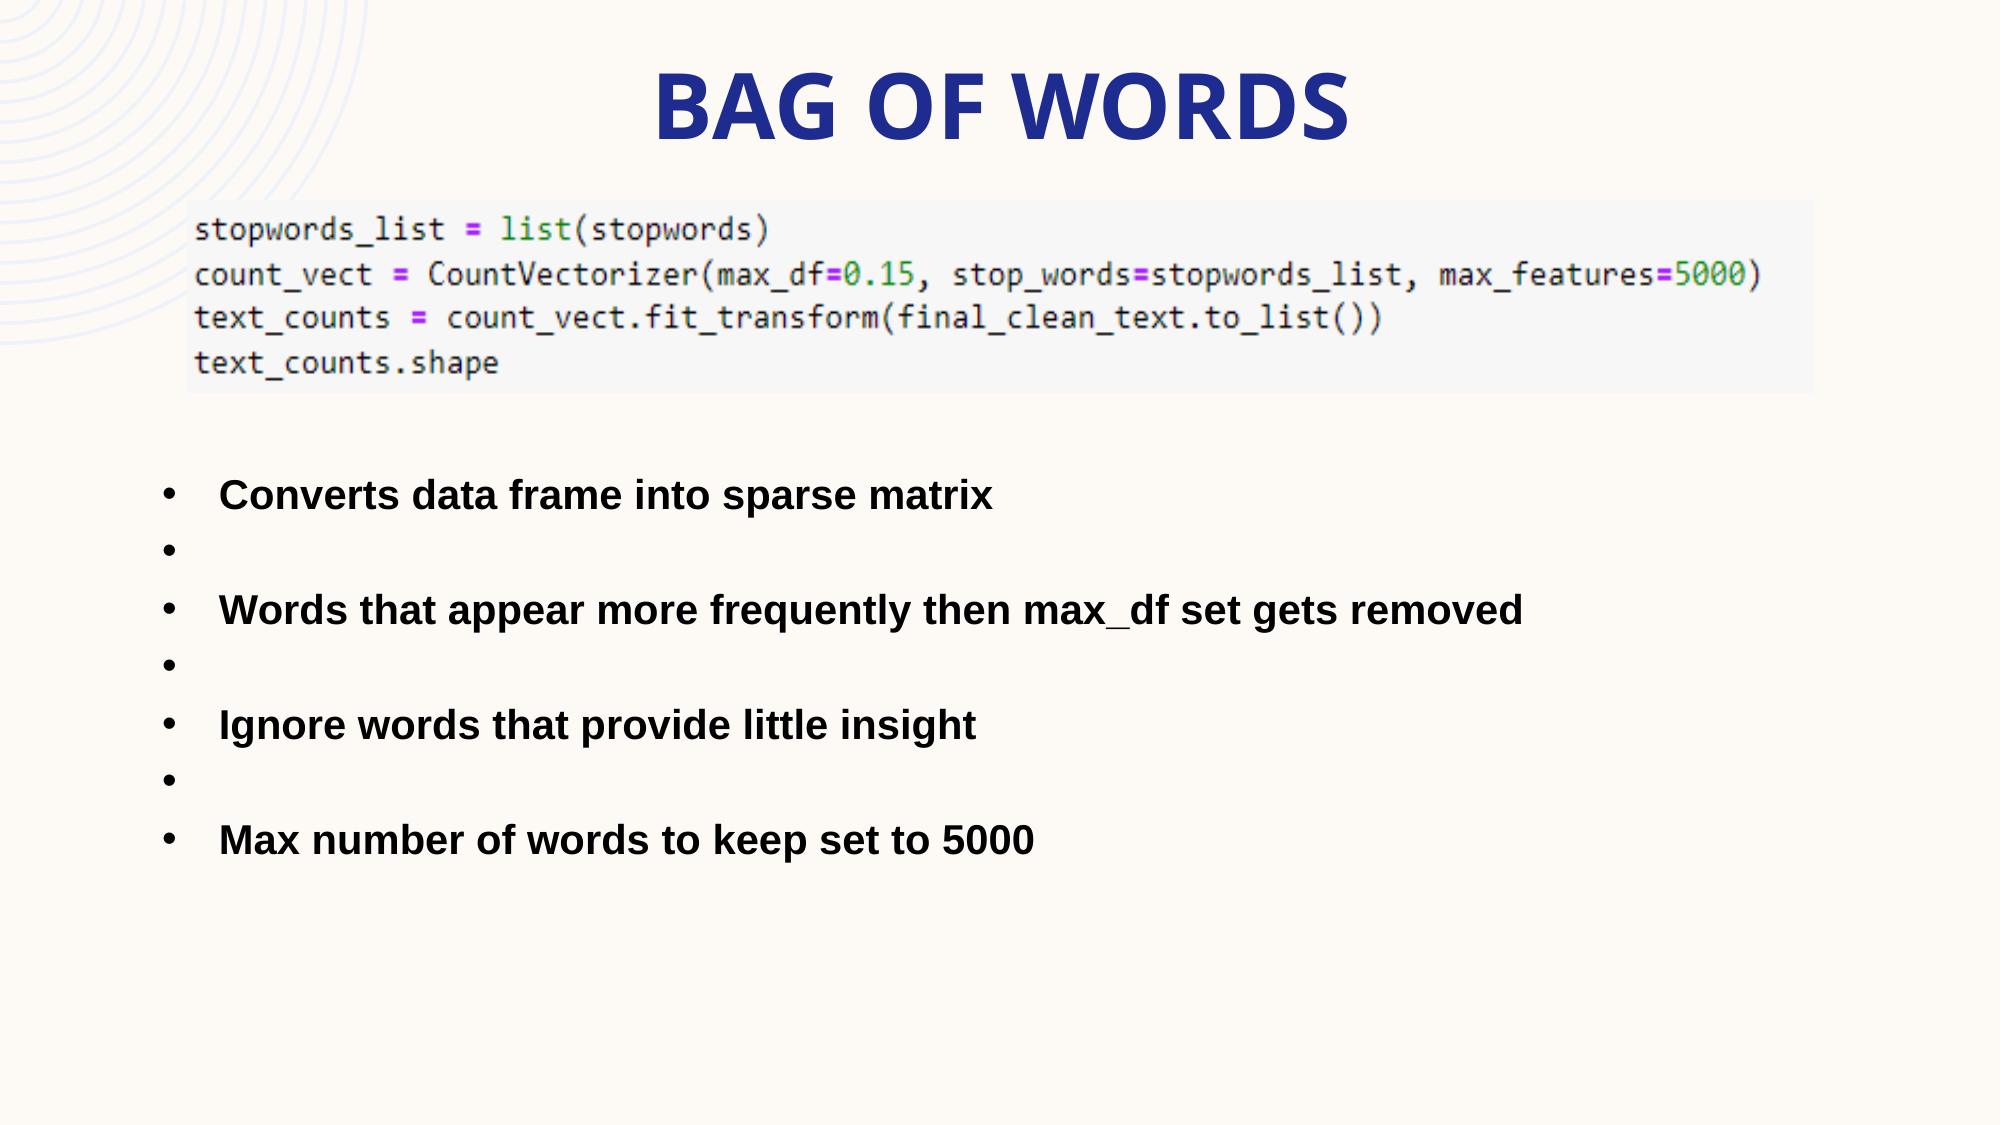

# Bag of words
Converts data frame into sparse matrix
Words that appear more frequently then max_df set gets removed
Ignore words that provide little insight
Max number of words to keep set to 5000